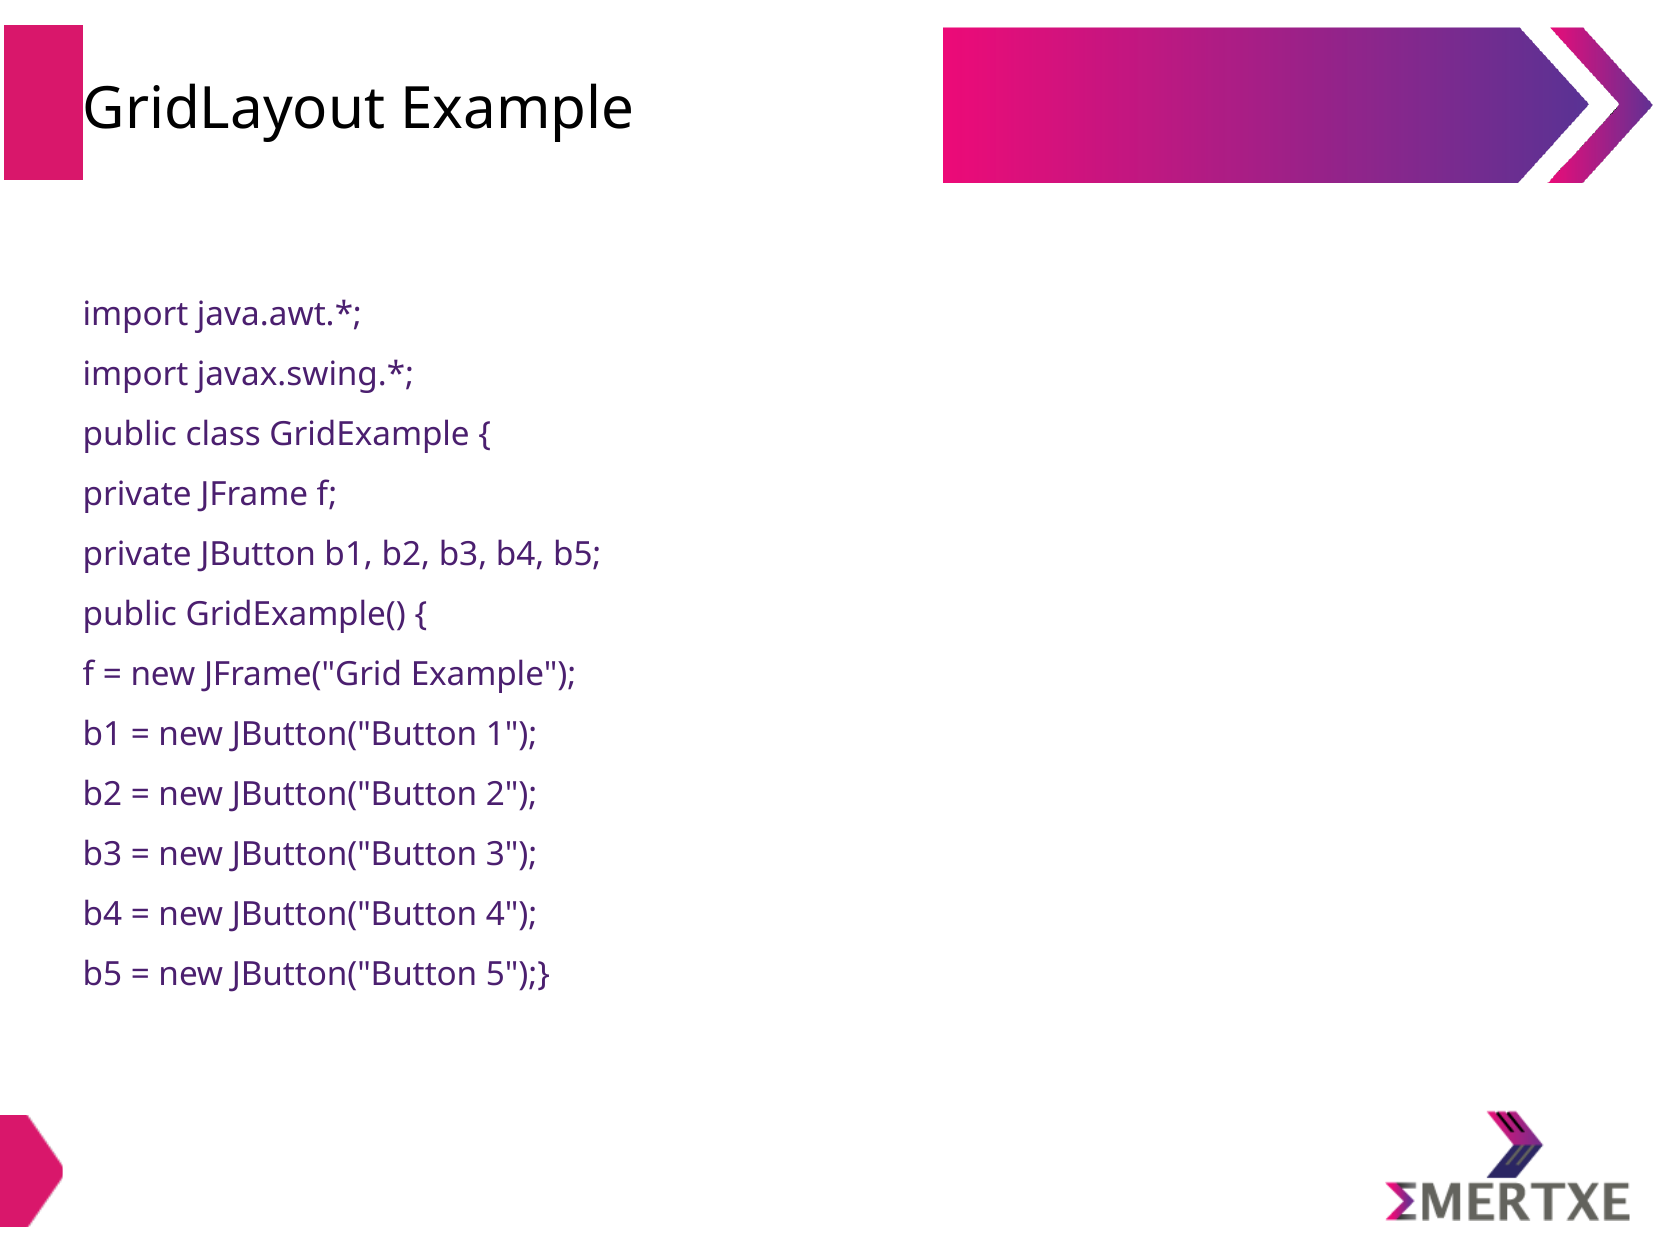

# GridLayout Example
import java.awt.*;
import javax.swing.*;
public class GridExample {
private JFrame f;
private JButton b1, b2, b3, b4, b5;
public GridExample() {
f = new JFrame("Grid Example");
b1 = new JButton("Button 1");
b2 = new JButton("Button 2");
b3 = new JButton("Button 3");
b4 = new JButton("Button 4");
b5 = new JButton("Button 5");}